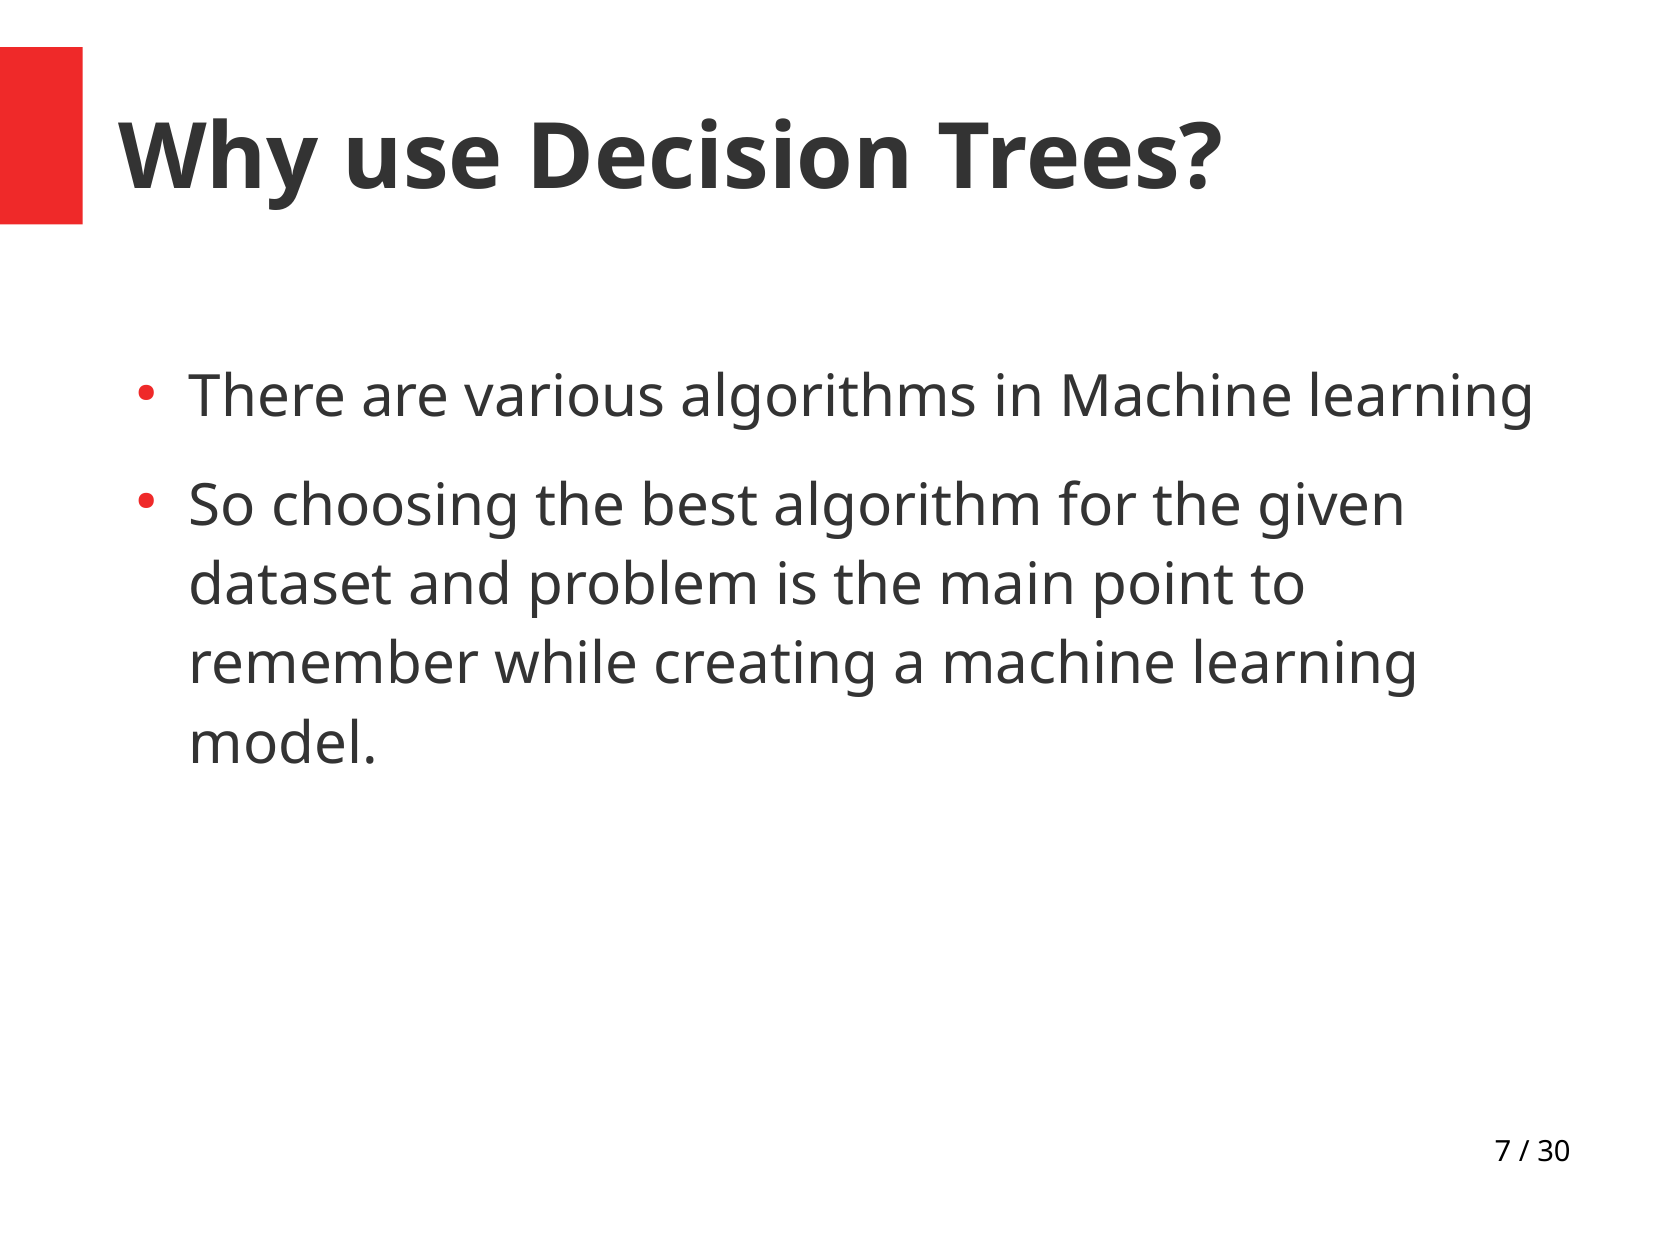

# Why use Decision Trees?
There are various algorithms in Machine learning
So choosing the best algorithm for the given dataset and problem is the main point to remember while creating a machine learning model.
7